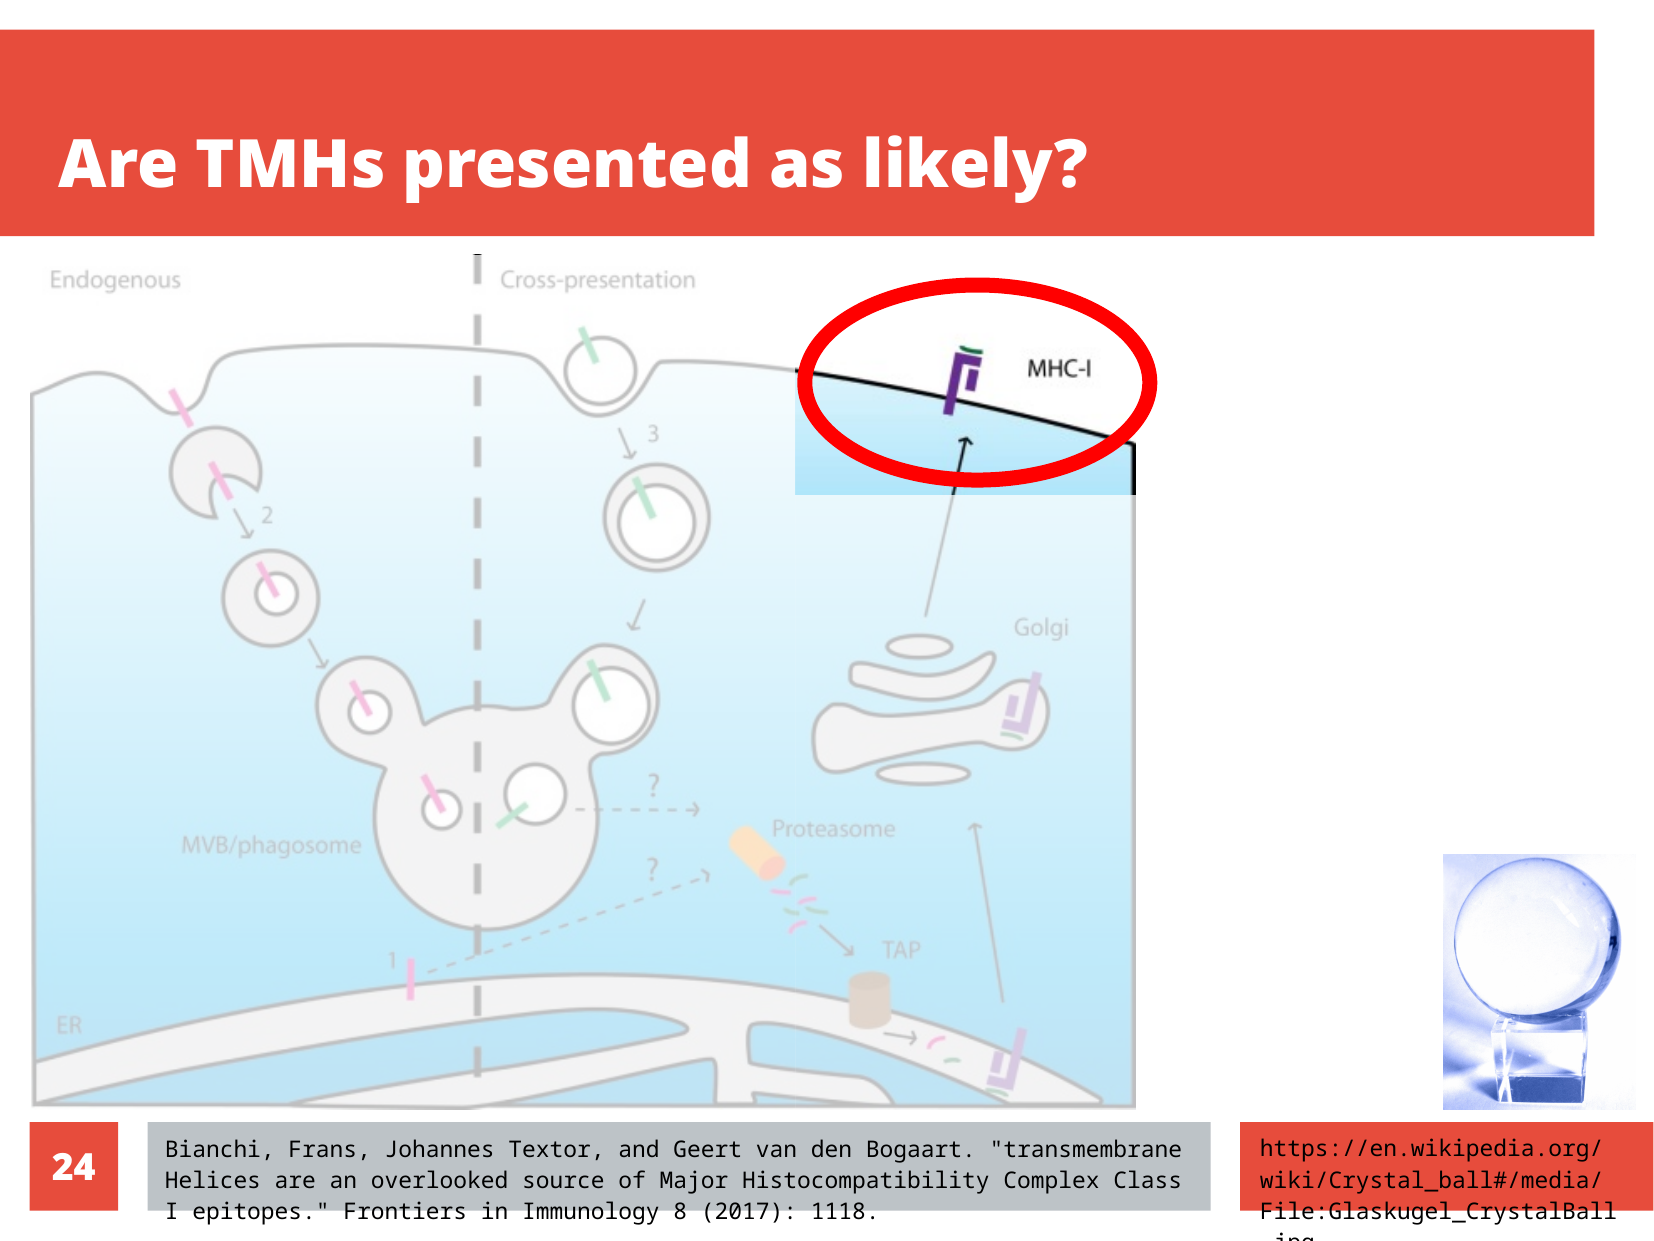

# Are TMHs presented as likely?
24
https://en.wikipedia.org/wiki/Crystal_ball#/media/File:Glaskugel_CrystalBall.jpg
Bianchi, Frans, Johannes Textor, and Geert van den Bogaart. "transmembrane Helices are an overlooked source of Major Histocompatibility Complex Class I epitopes." Frontiers in Immunology 8 (2017): 1118.